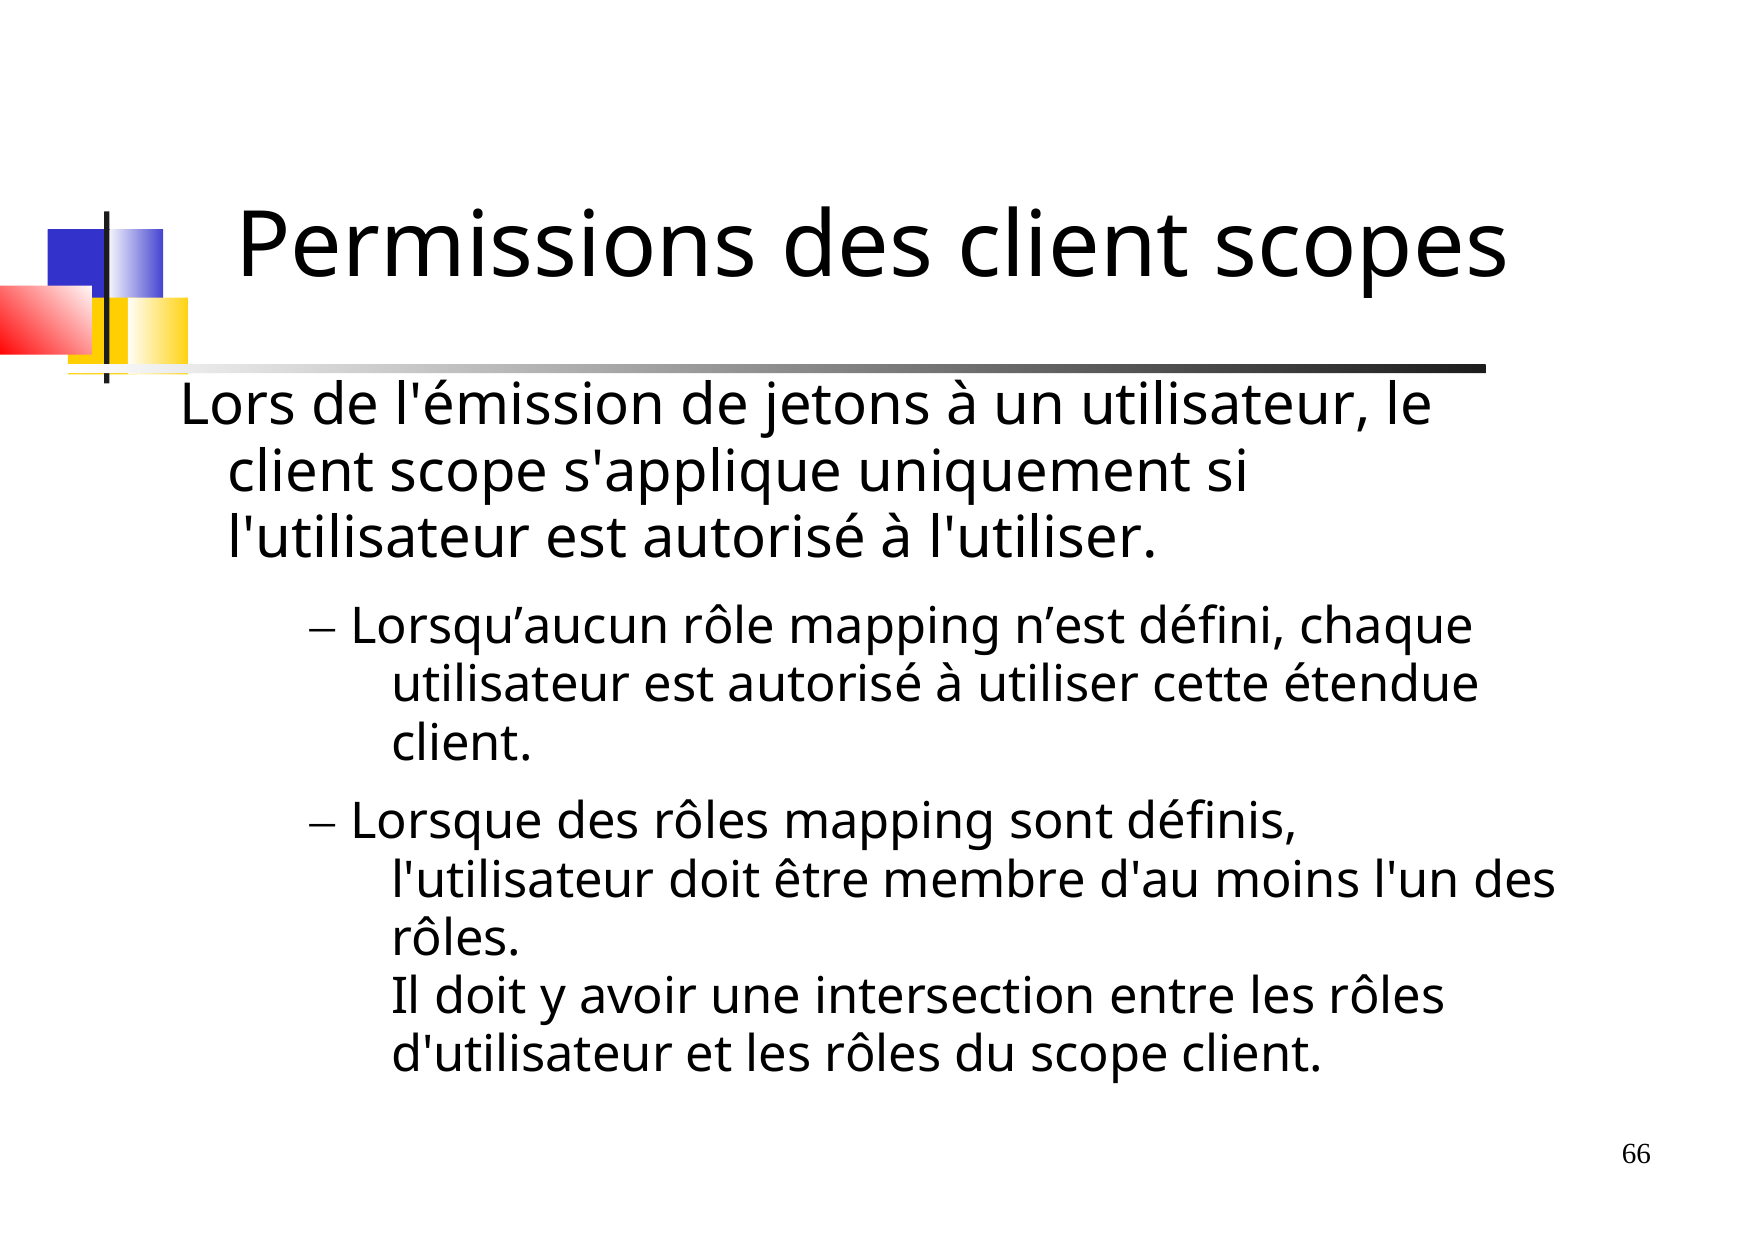

# Permissions des client scopes
Lors de l'émission de jetons à un utilisateur, le client scope s'applique uniquement si l'utilisateur est autorisé à l'utiliser.
Lorsqu’aucun rôle mapping n’est défini, chaque utilisateur est autorisé à utiliser cette étendue client.
Lorsque des rôles mapping sont définis, l'utilisateur doit être membre d'au moins l'un des rôles.
Il doit y avoir une intersection entre les rôles d'utilisateur et les rôles du scope client.